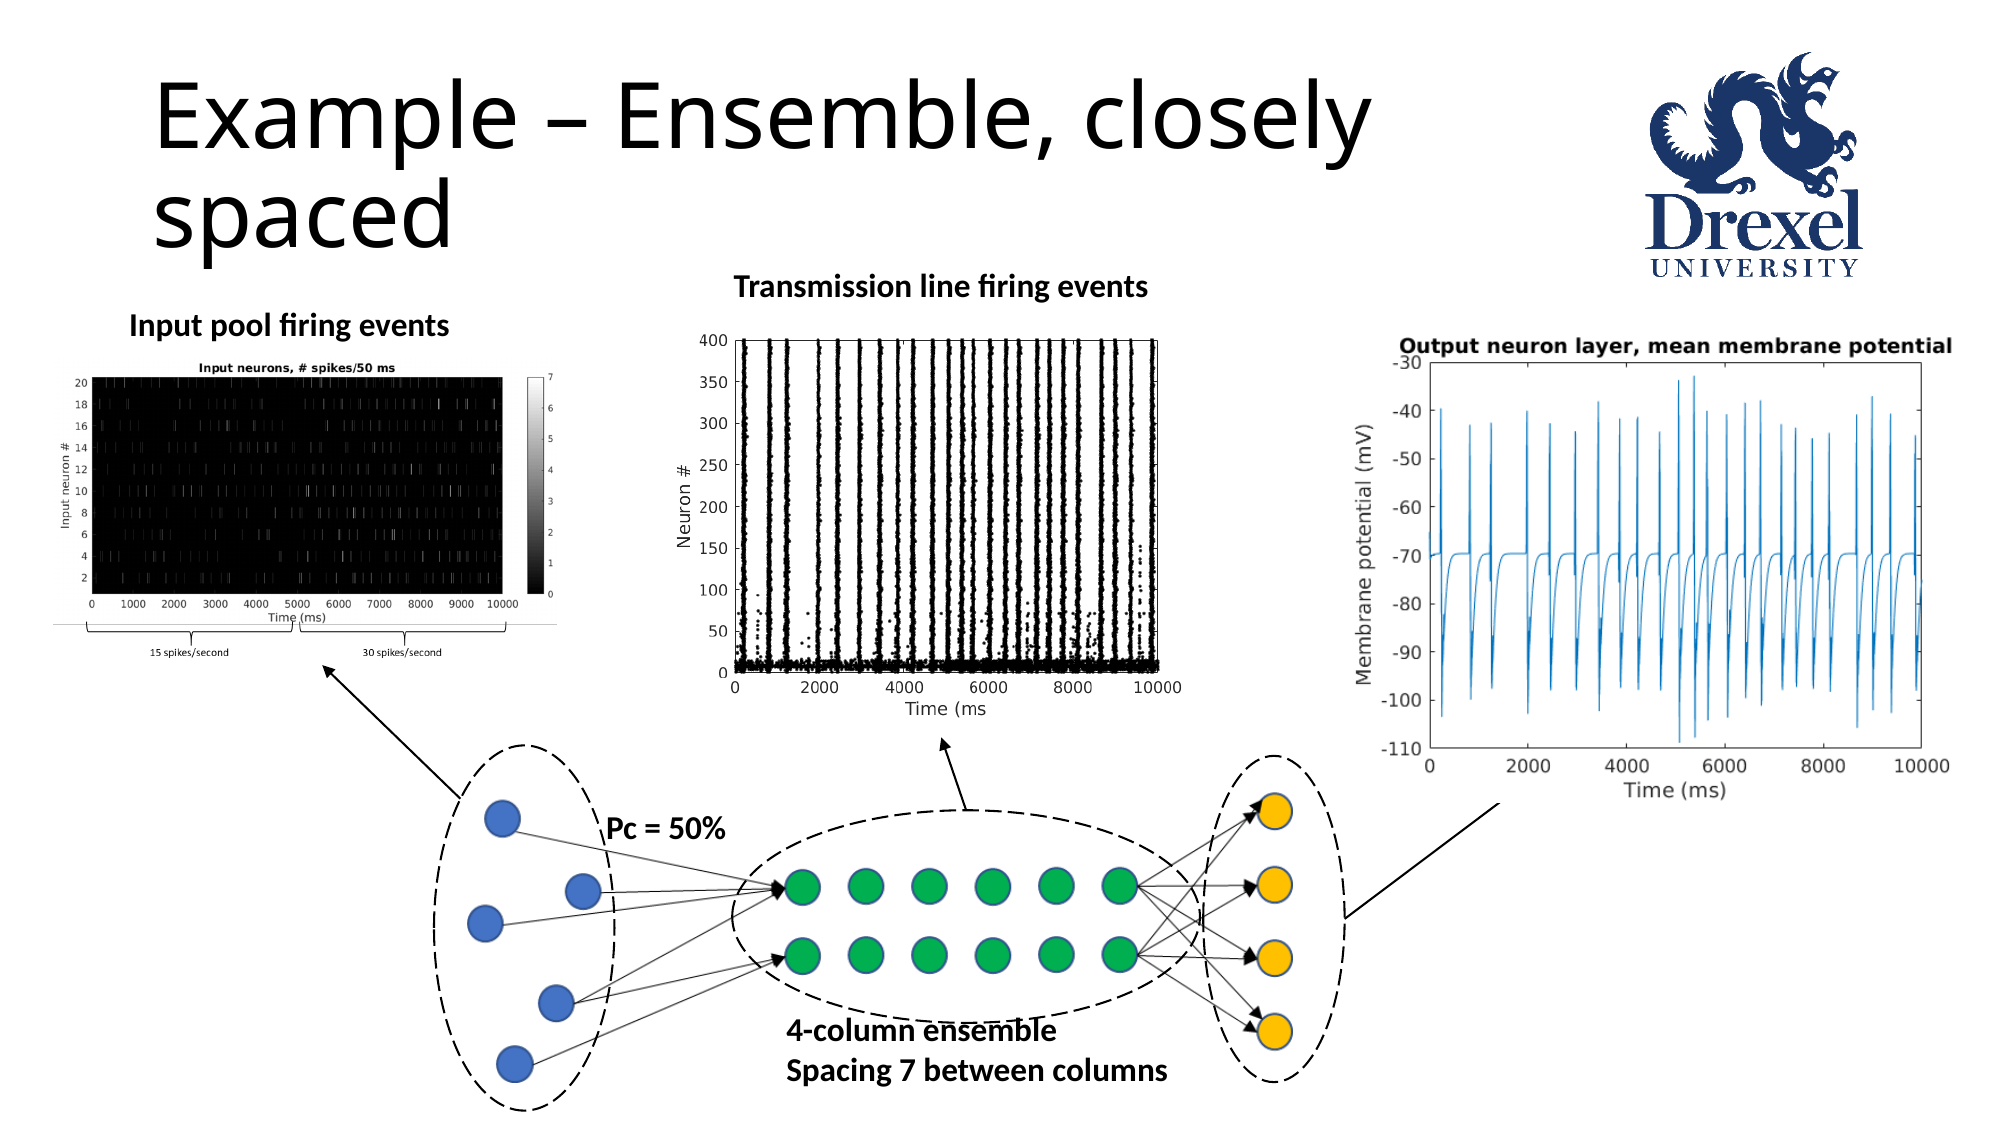

# Example – Ensemble, closely spaced
Transmission line firing events
Input pool firing events
Pc = 50%
4-column ensemble
Spacing 7 between columns